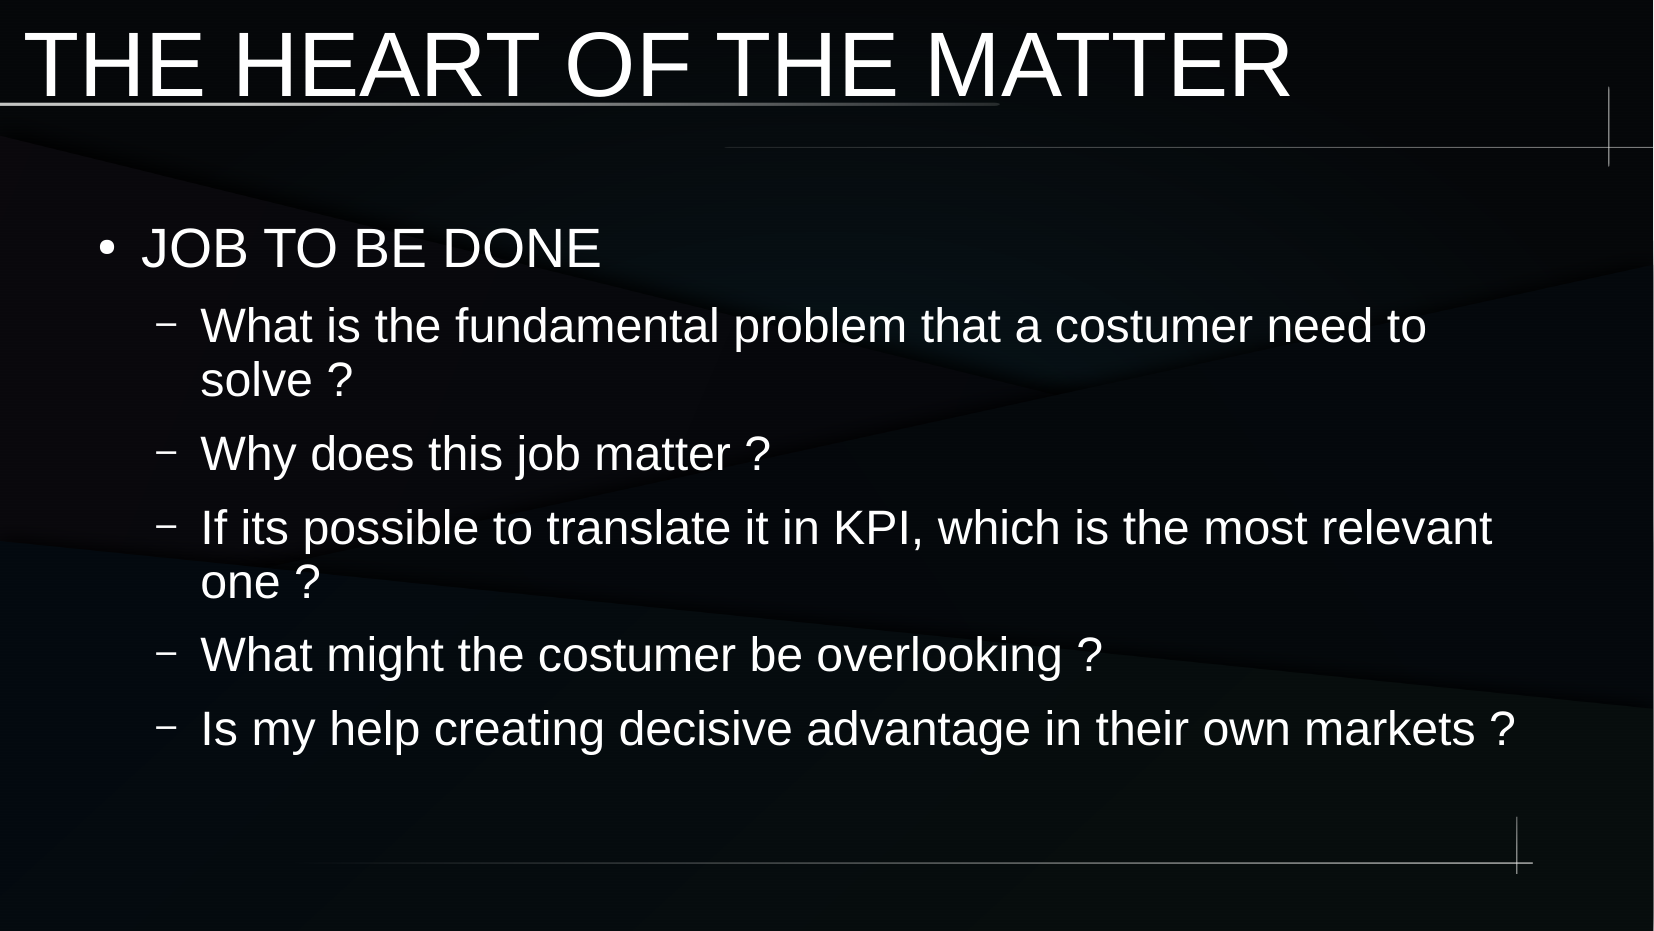

# THE HEART OF THE MATTER
JOB TO BE DONE
What is the fundamental problem that a costumer need to solve ?
Why does this job matter ?
If its possible to translate it in KPI, which is the most relevant one ?
What might the costumer be overlooking ?
Is my help creating decisive advantage in their own markets ?